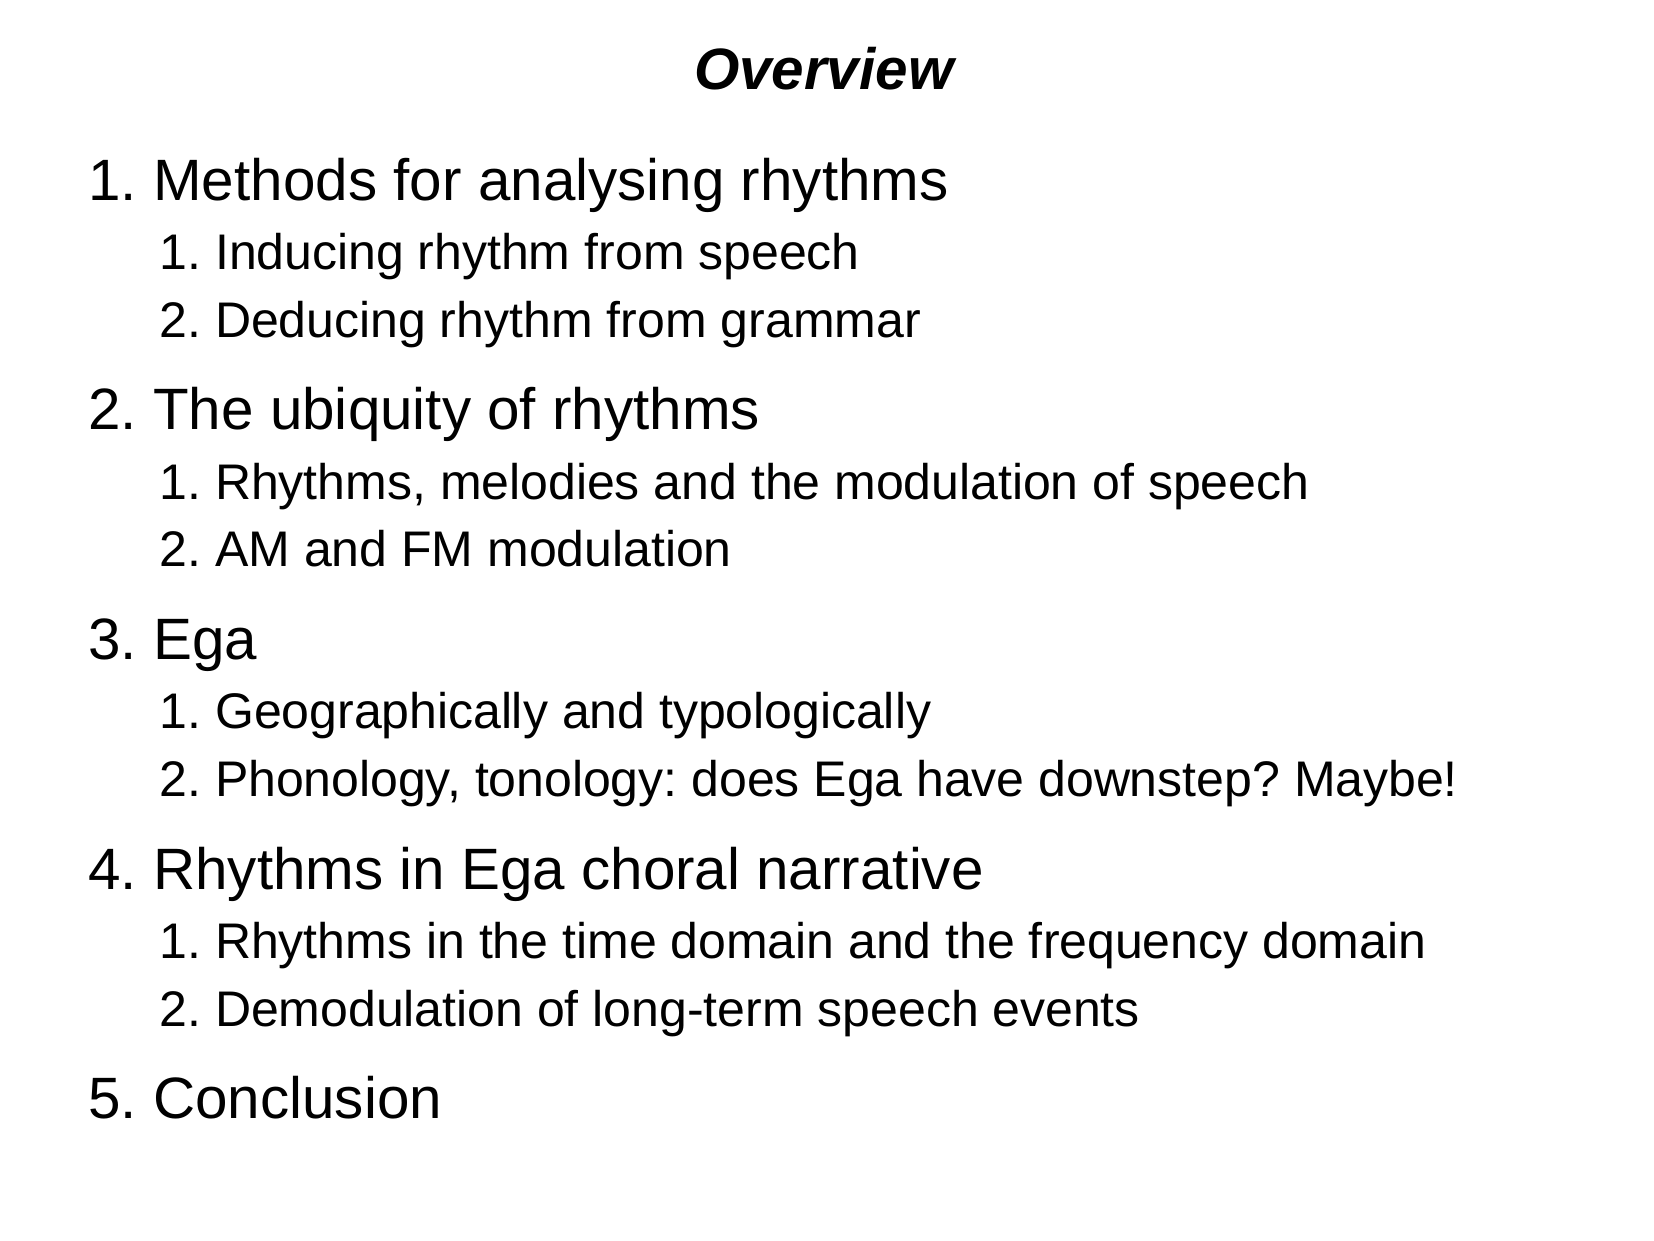

# Overview
Methods for analysing rhythms
Inducing rhythm from speech
Deducing rhythm from grammar
The ubiquity of rhythms
Rhythms, melodies and the modulation of speech
AM and FM modulation
Ega
Geographically and typologically
Phonology, tonology: does Ega have downstep? Maybe!
Rhythms in Ega choral narrative
Rhythms in the time domain and the frequency domain
Demodulation of long-term speech events
Conclusion